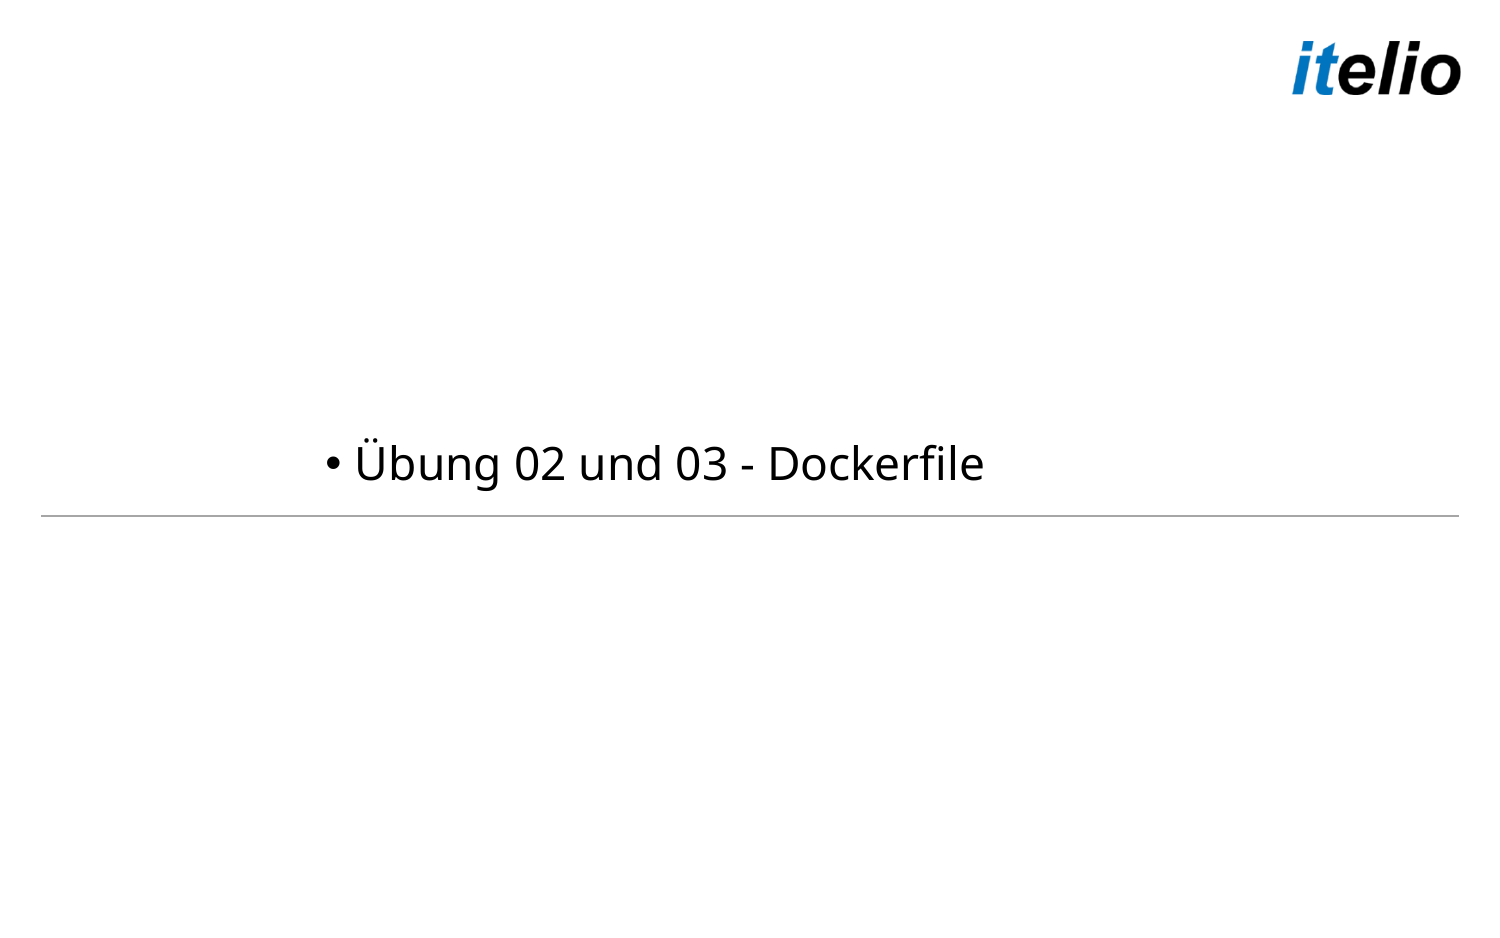

# Übung 02 und 03 - Dockerfile